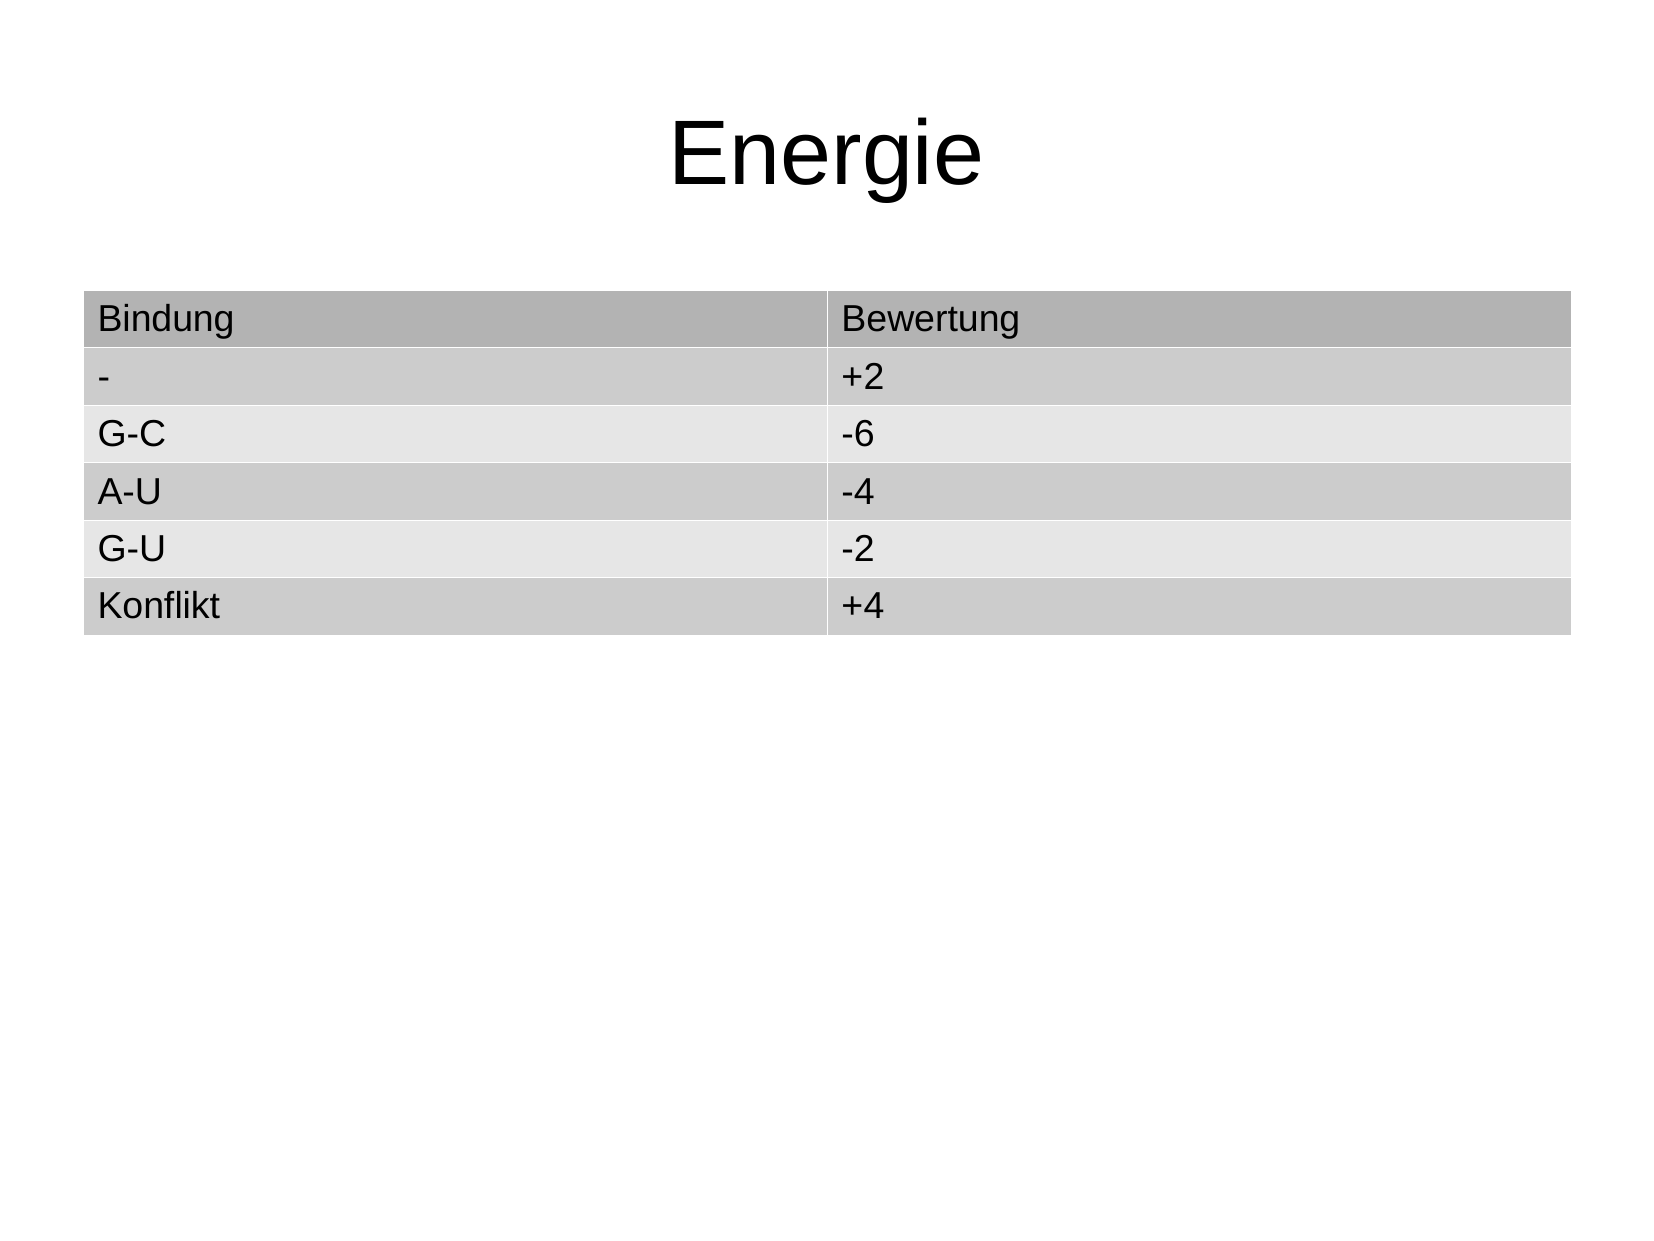

# Energie
| Bindung | Bewertung |
| --- | --- |
| - | +2 |
| G-C | -6 |
| A-U | -4 |
| G-U | -2 |
| Konflikt | +4 |